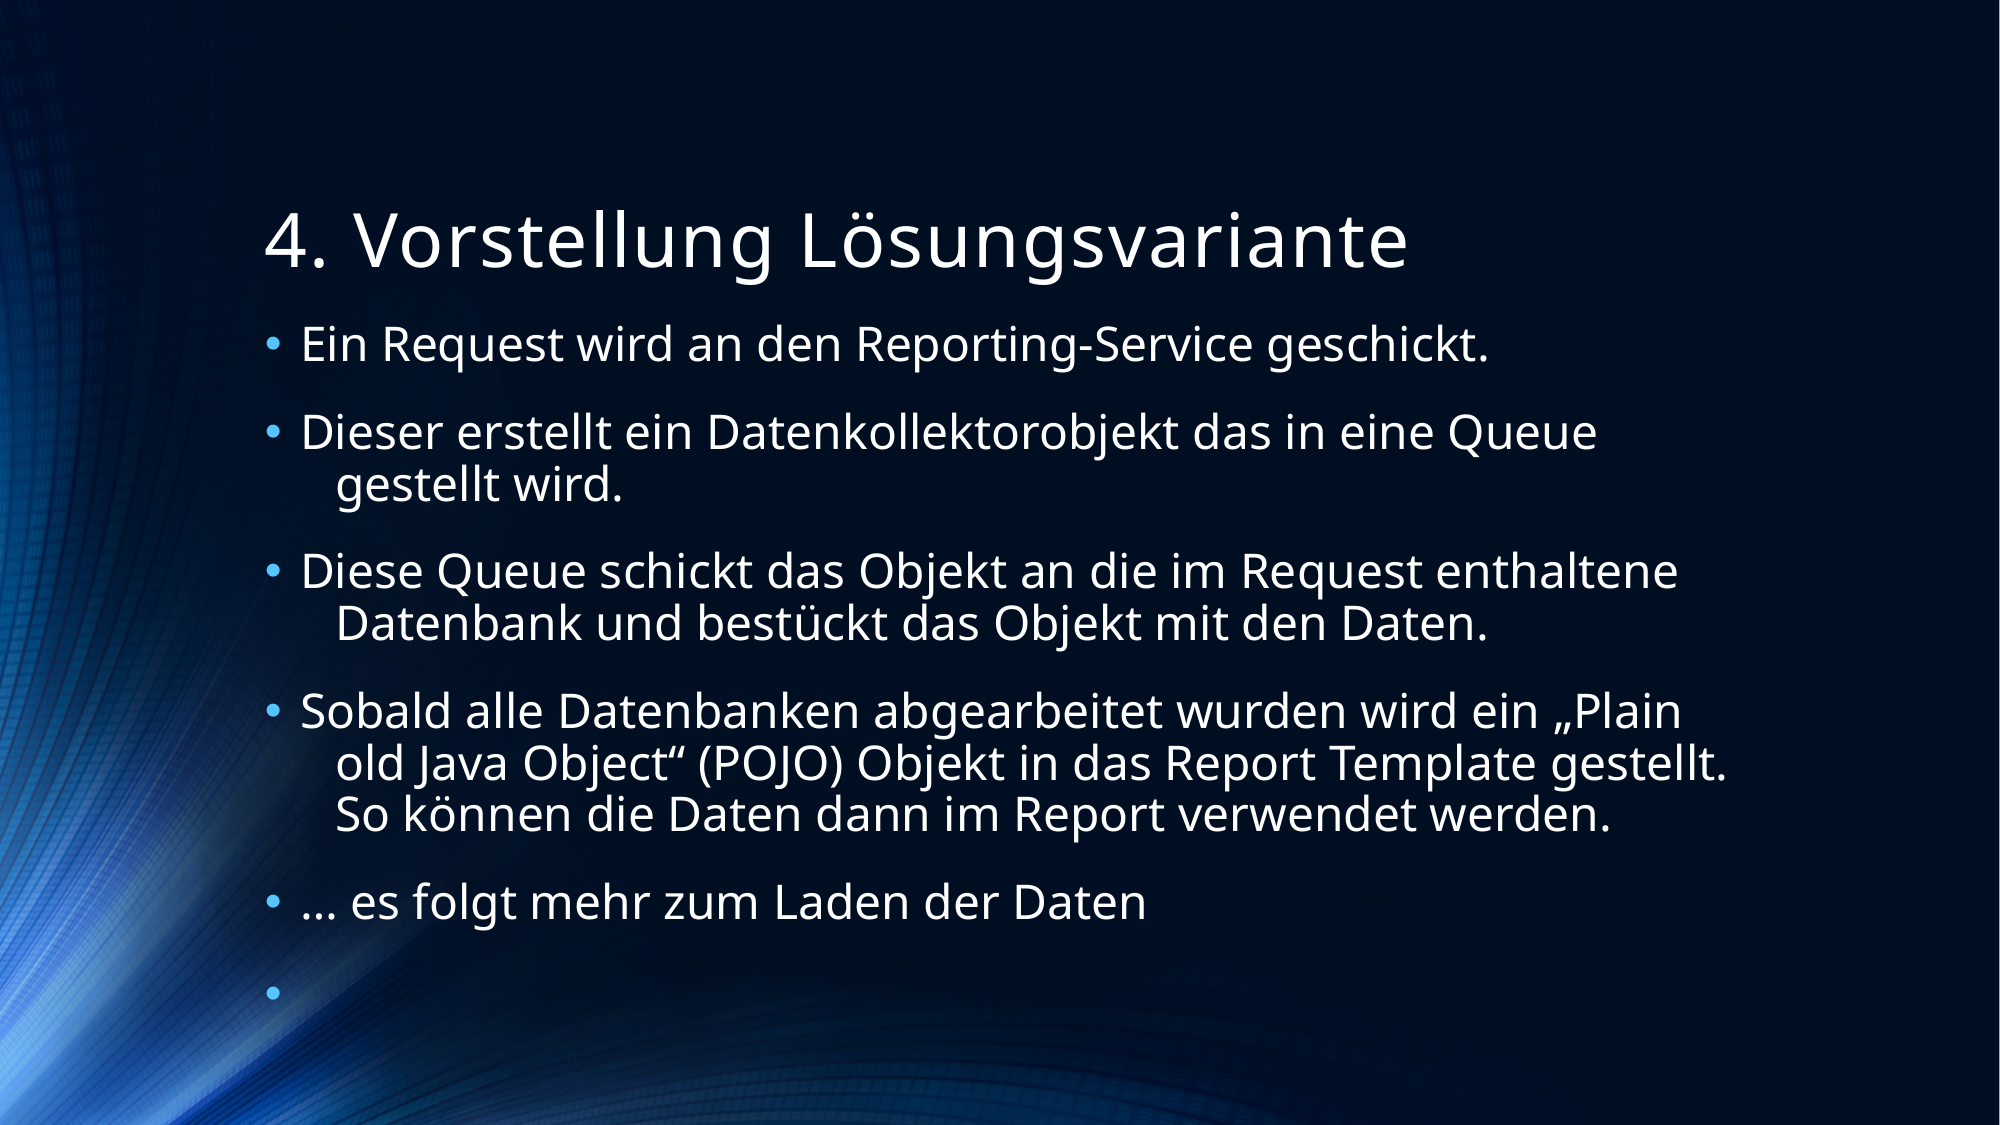

# 4. Vorstellung Lösungsvariante
Ein Request wird an den Reporting-Service geschickt.
Dieser erstellt ein Datenkollektorobjekt das in eine Queue gestellt wird.
Diese Queue schickt das Objekt an die im Request enthaltene Datenbank und bestückt das Objekt mit den Daten.
Sobald alle Datenbanken abgearbeitet wurden wird ein „Plain old Java Object“ (POJO) Objekt in das Report Template gestellt. So können die Daten dann im Report verwendet werden.
… es folgt mehr zum Laden der Daten